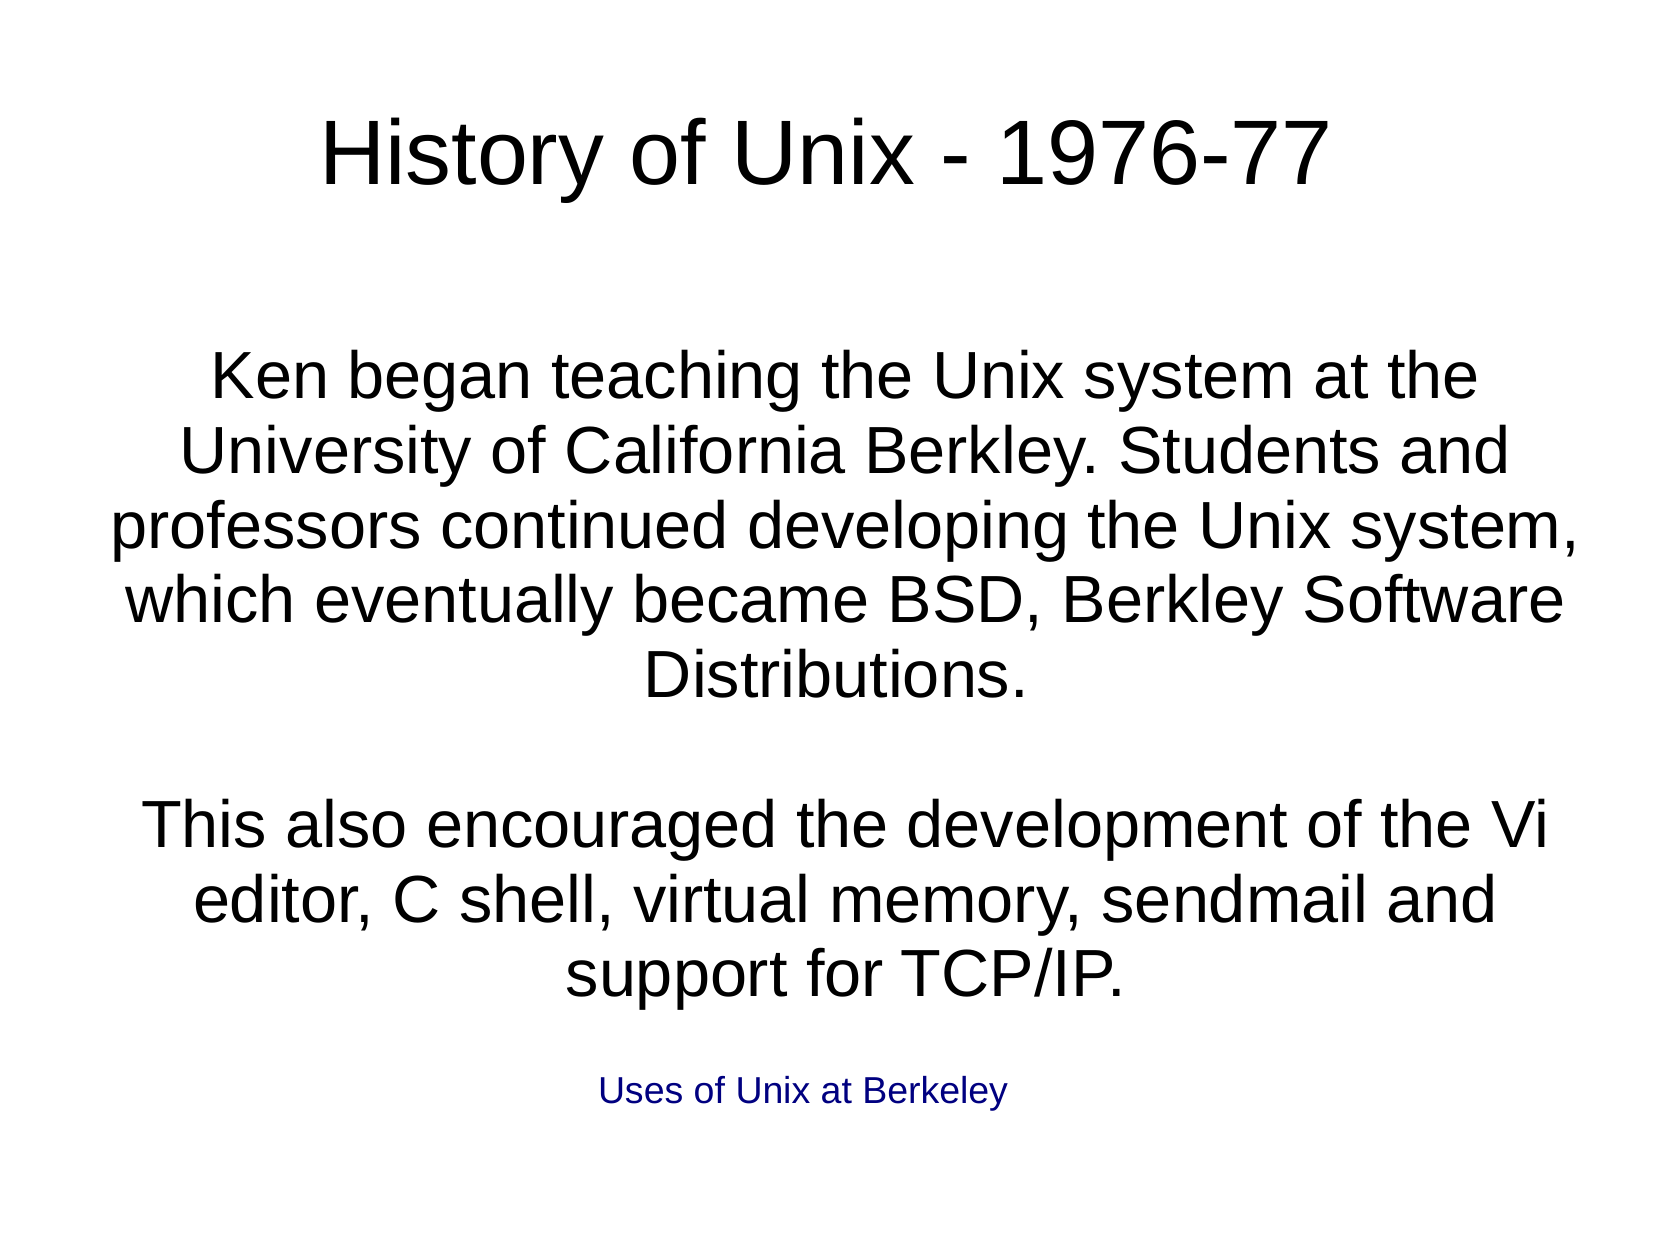

# History of Unix - 1976-77
Ken began teaching the Unix system at the University of California Berkley. Students and professors continued developing the Unix system, which eventually became BSD, Berkley Software Distributions.
This also encouraged the development of the Vi editor, C shell, virtual memory, sendmail and support for TCP/IP.
Uses of Unix at Berkeley